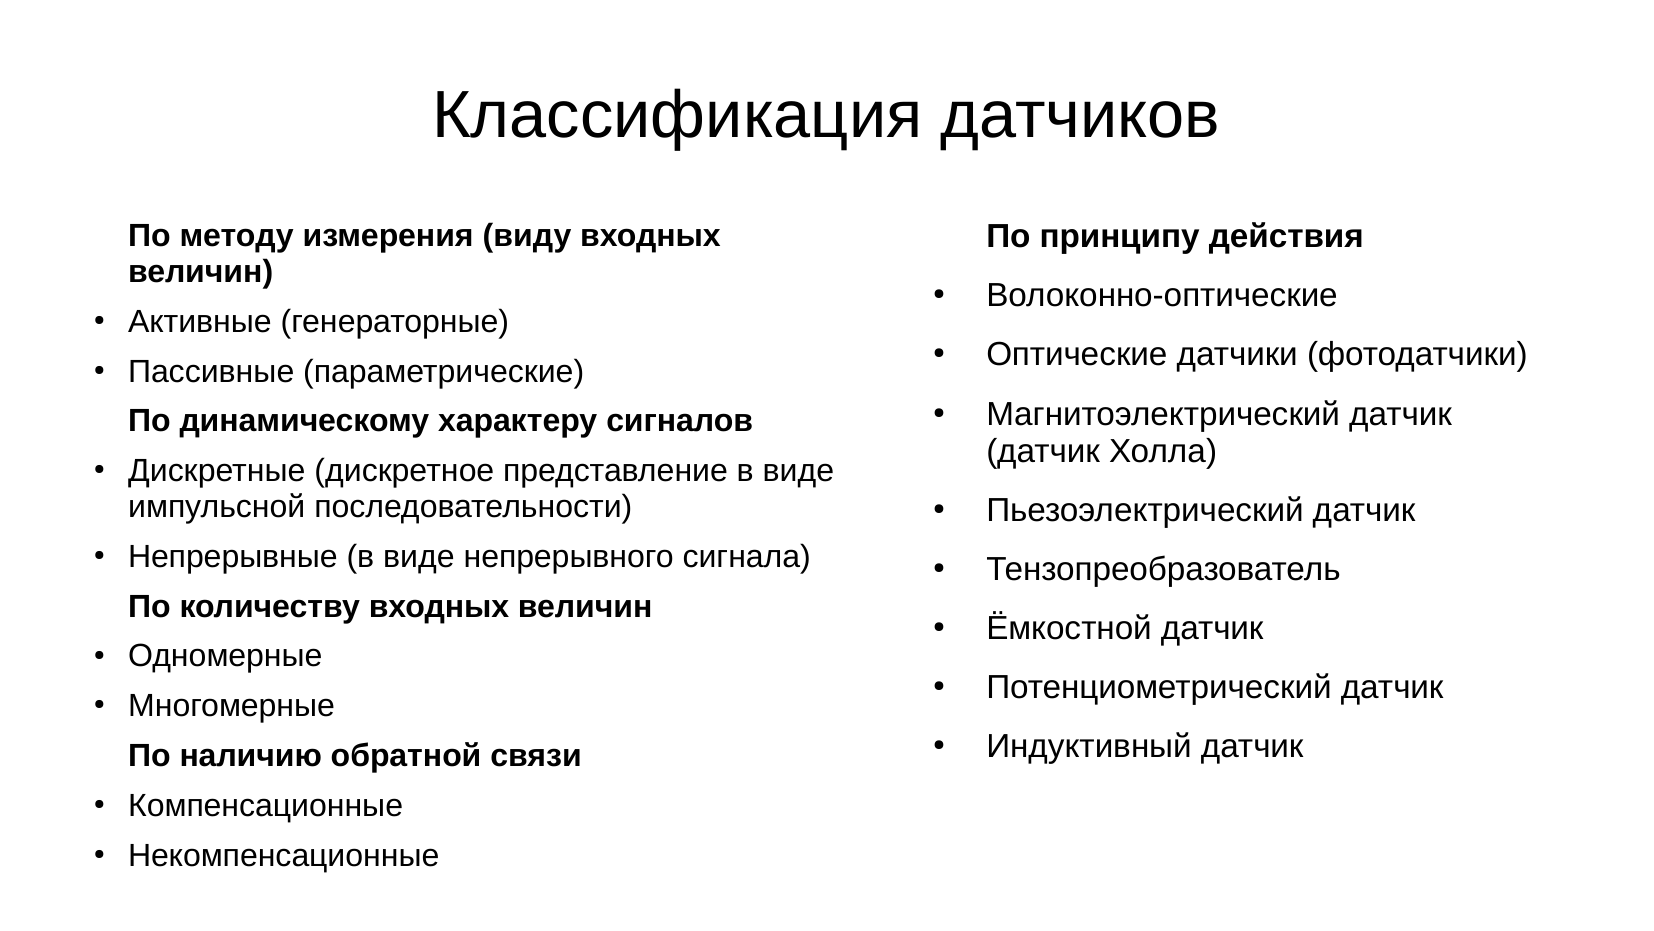

# Классификация датчиков
По методу измерения (виду входных величин)
Активные (генераторные)
Пассивные (параметрические)
По динамическому характеру сигналов
Дискретные (дискретное представление в виде импульсной последовательности)
Непрерывные (в виде непрерывного сигнала)
По количеству входных величин
Одномерные
Многомерные
По наличию обратной связи
Компенсационные
Некомпенсационные
По принципу действия
Волоконно-оптические
Оптические датчики (фотодатчики)
Магнитоэлектрический датчик (датчик Холла)
Пьезоэлектрический датчик
Тензопреобразователь
Ёмкостной датчик
Потенциометрический датчик
Индуктивный датчик